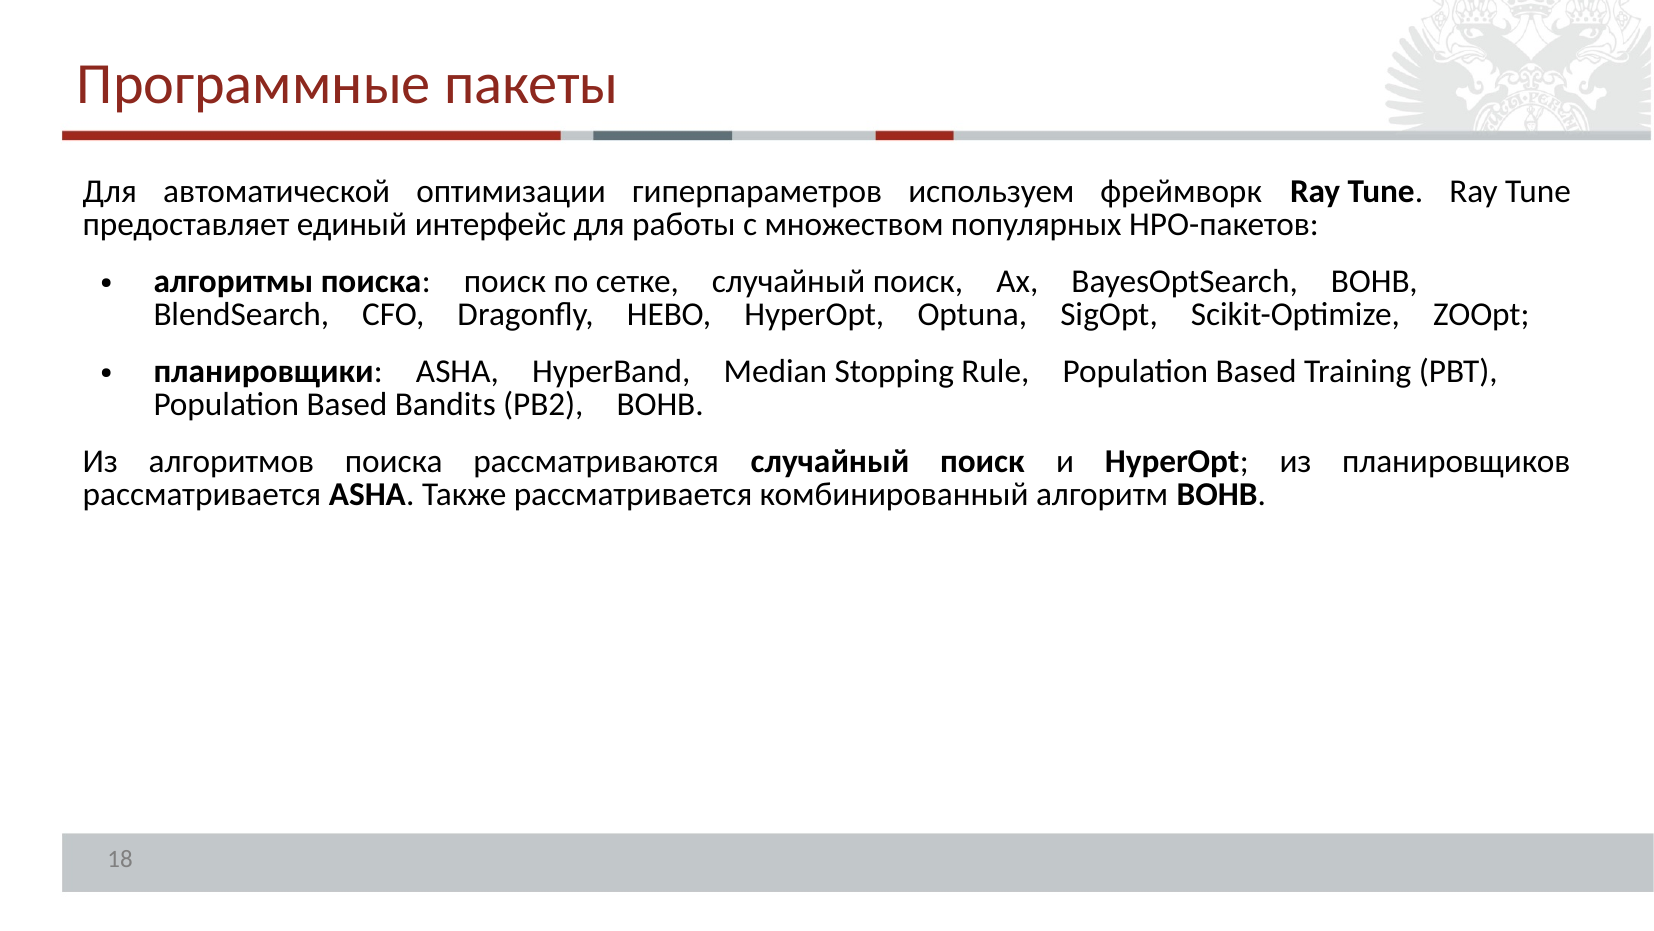

# Программные пакеты
Для автоматической оптимизации гиперпараметров используем фреймворк Ray Tune. Ray Tune предоставляет единый интерфейс для работы с множеством популярных HPO-пакетов:
алгоритмы поиска: поиск по сетке, случайный поиск, Ax, BayesOptSearch, BOHB, BlendSearch, CFO, Dragonfly, HEBO, HyperOpt, Optuna, SigOpt, Scikit-Optimize, ZOOpt;
планировщики: ASHA, HyperBand, Median Stopping Rule, Population Based Training (PBT), Population Based Bandits (PB2), BOHB.
Из алгоритмов поиска рассматриваются случайный поиск и HyperOpt; из планировщиков рассматривается ASHA. Также рассматривается комбинированный алгоритм BOHB.
18